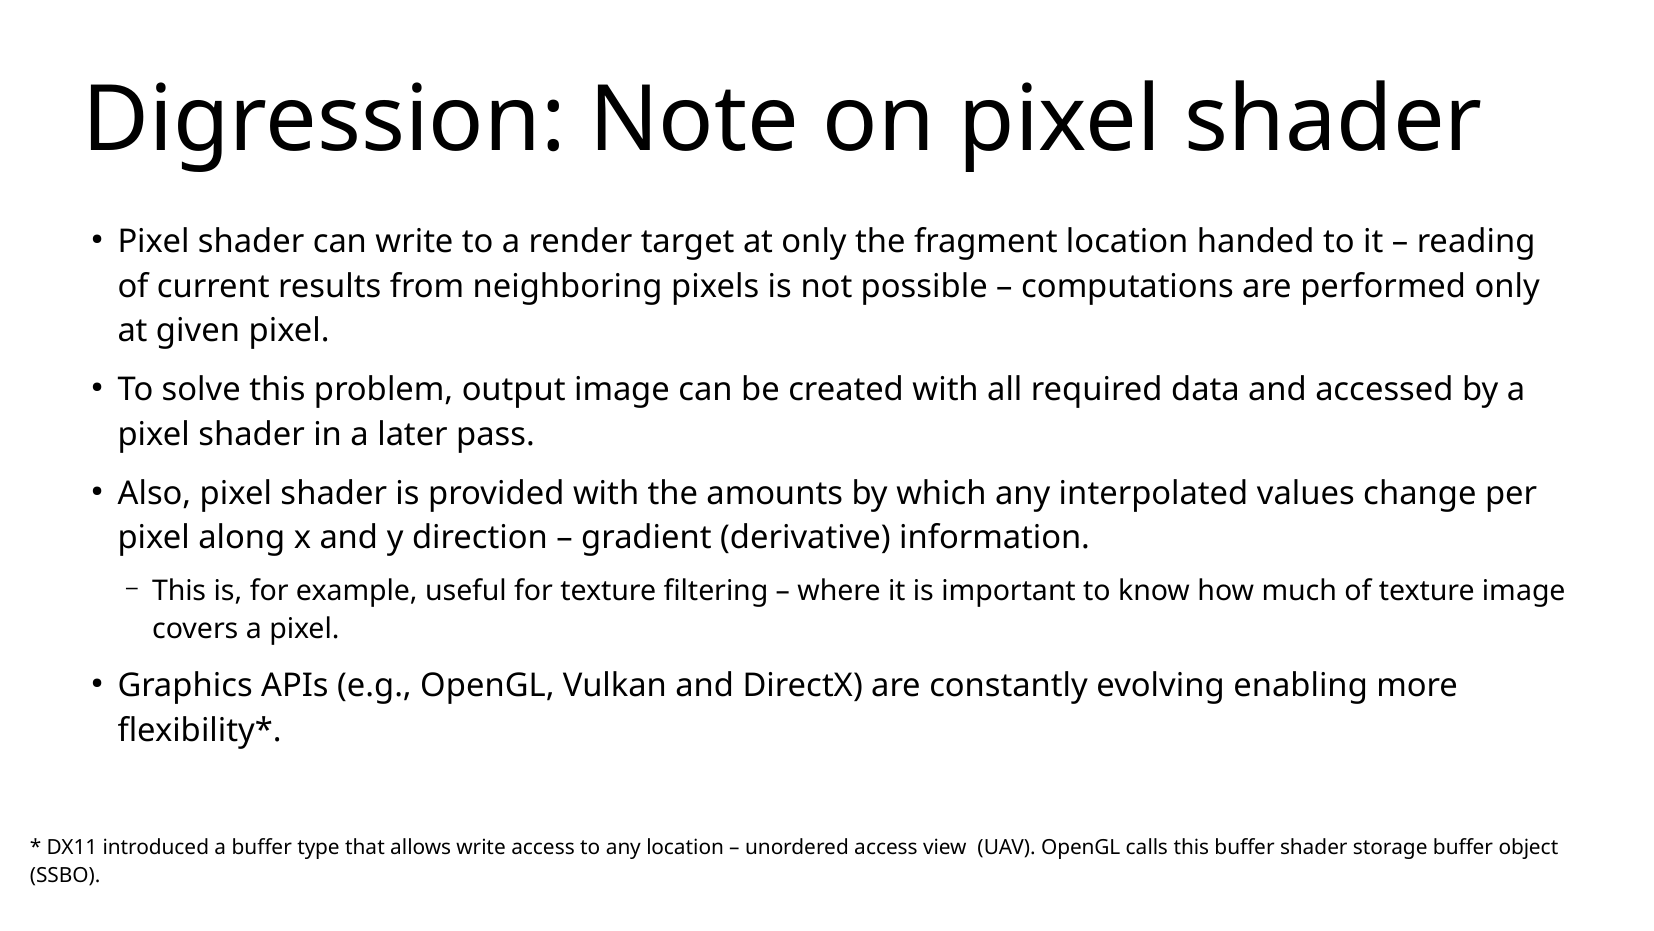

# Digression: Note on pixel shader
Pixel shader can write to a render target at only the fragment location handed to it – reading of current results from neighboring pixels is not possible – computations are performed only at given pixel.
To solve this problem, output image can be created with all required data and accessed by a pixel shader in a later pass.
Also, pixel shader is provided with the amounts by which any interpolated values change per pixel along x and y direction – gradient (derivative) information.
This is, for example, useful for texture filtering – where it is important to know how much of texture image covers a pixel.
Graphics APIs (e.g., OpenGL, Vulkan and DirectX) are constantly evolving enabling more flexibility*.
* DX11 introduced a buffer type that allows write access to any location – unordered access view (UAV). OpenGL calls this buffer shader storage buffer object (SSBO).